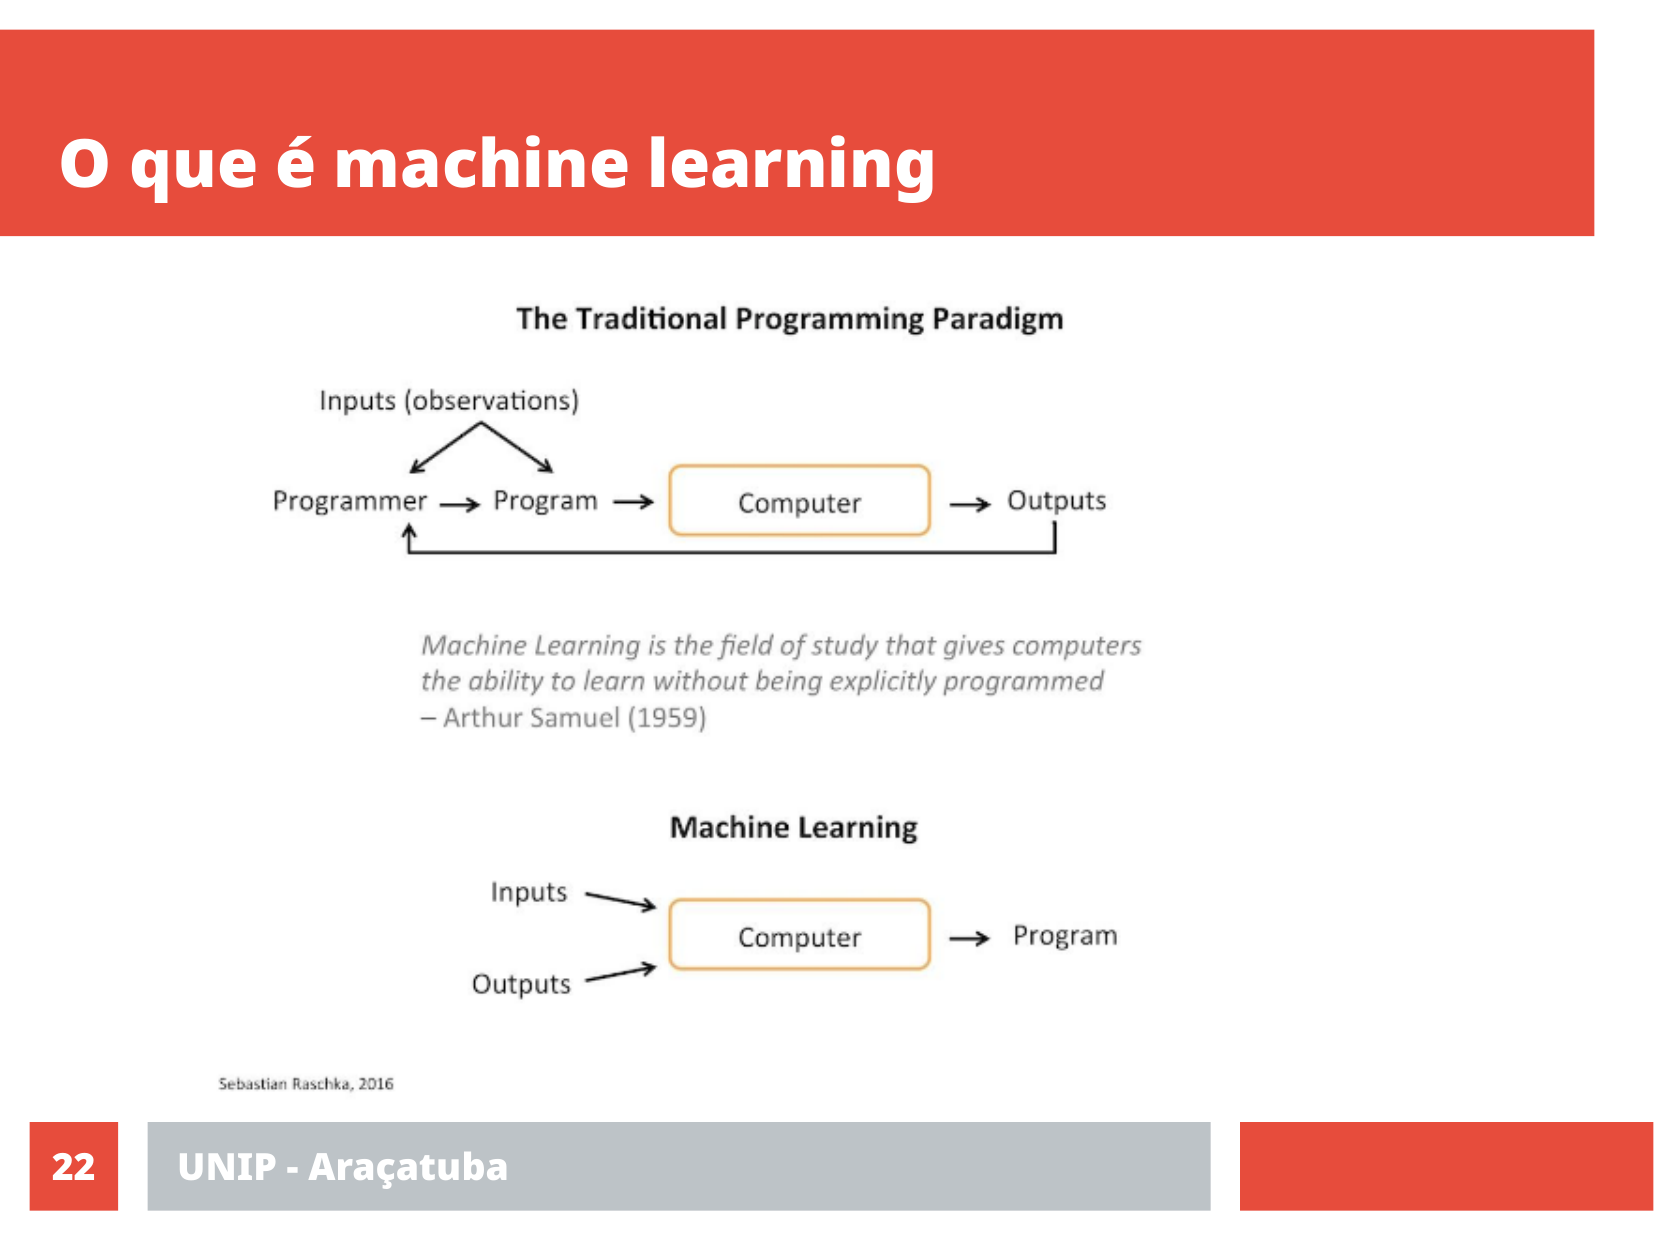

# O que é machine learning
22
UNIP - Araçatuba